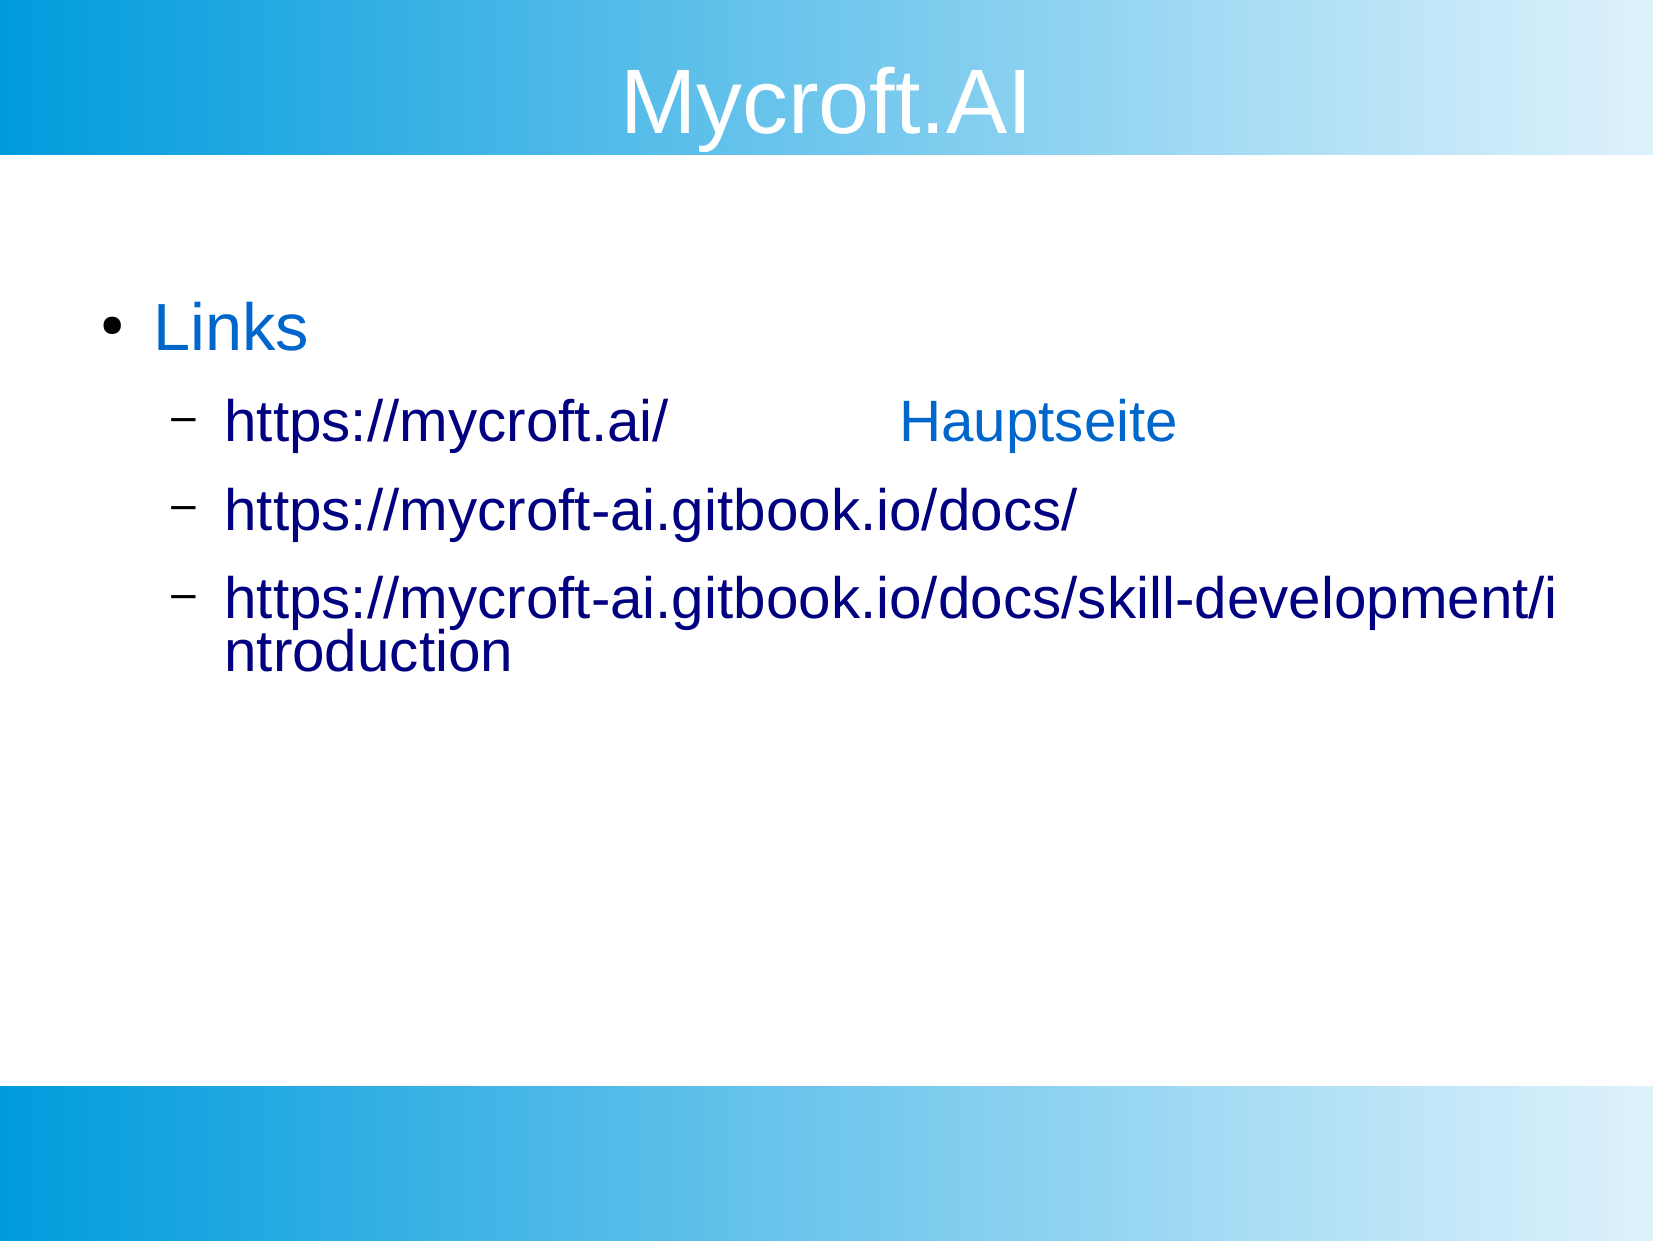

# Mycroft.AI
Links
https://mycroft.ai/				Hauptseite
https://mycroft-ai.gitbook.io/docs/
https://mycroft-ai.gitbook.io/docs/skill-development/introduction